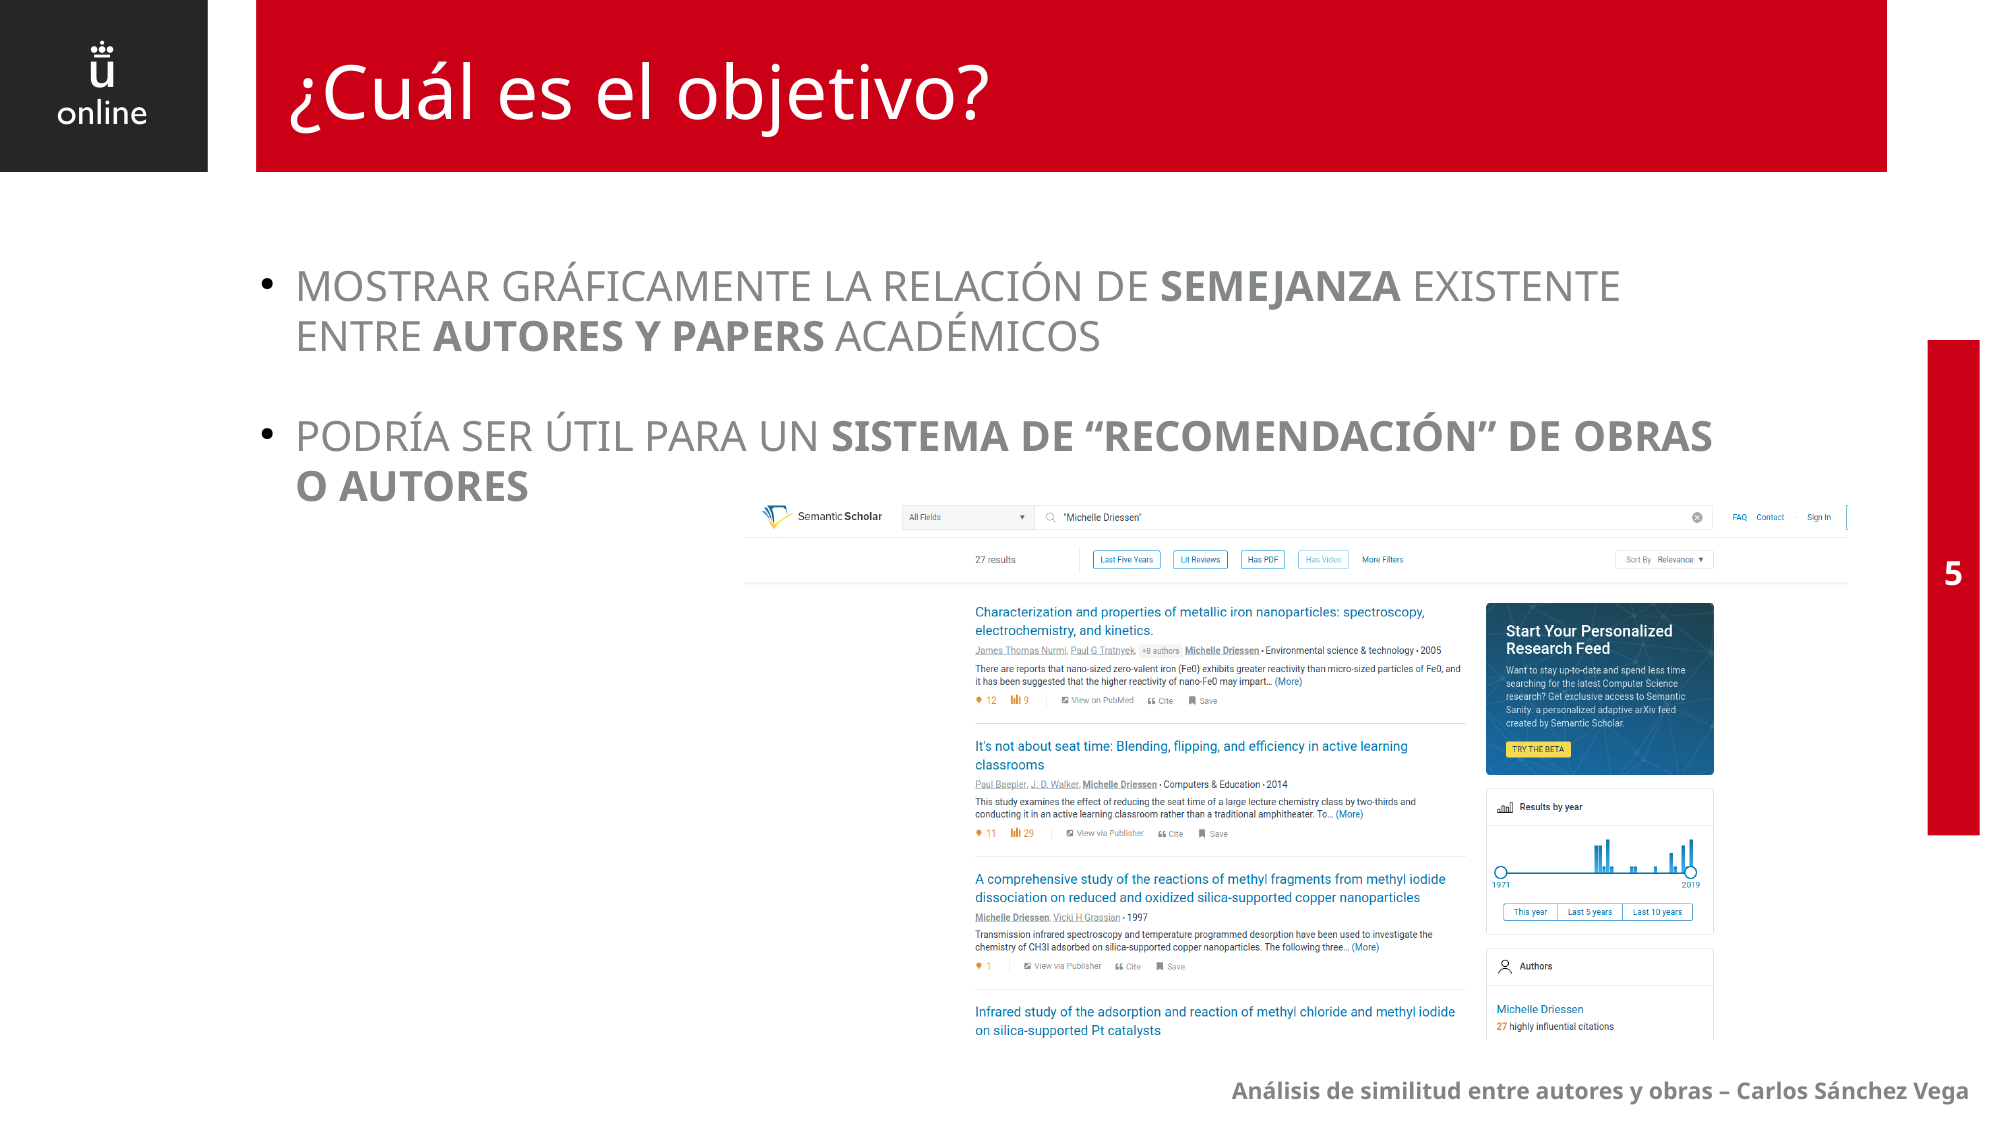

# ¿Cuál es el objetivo?
MOSTRAR GRÁFICAMENTE LA RELACIÓN DE SEMEJANZA EXISTENTE ENTRE AUTOREs Y PAPERS ACADÉMICOS
PODRÍA SER ÚTIL PARA UN SISTEMA DE “RECOMENDACIÓN” DE OBRAS O AUTORES
Análisis de similitud entre autores y obras – Carlos Sánchez Vega